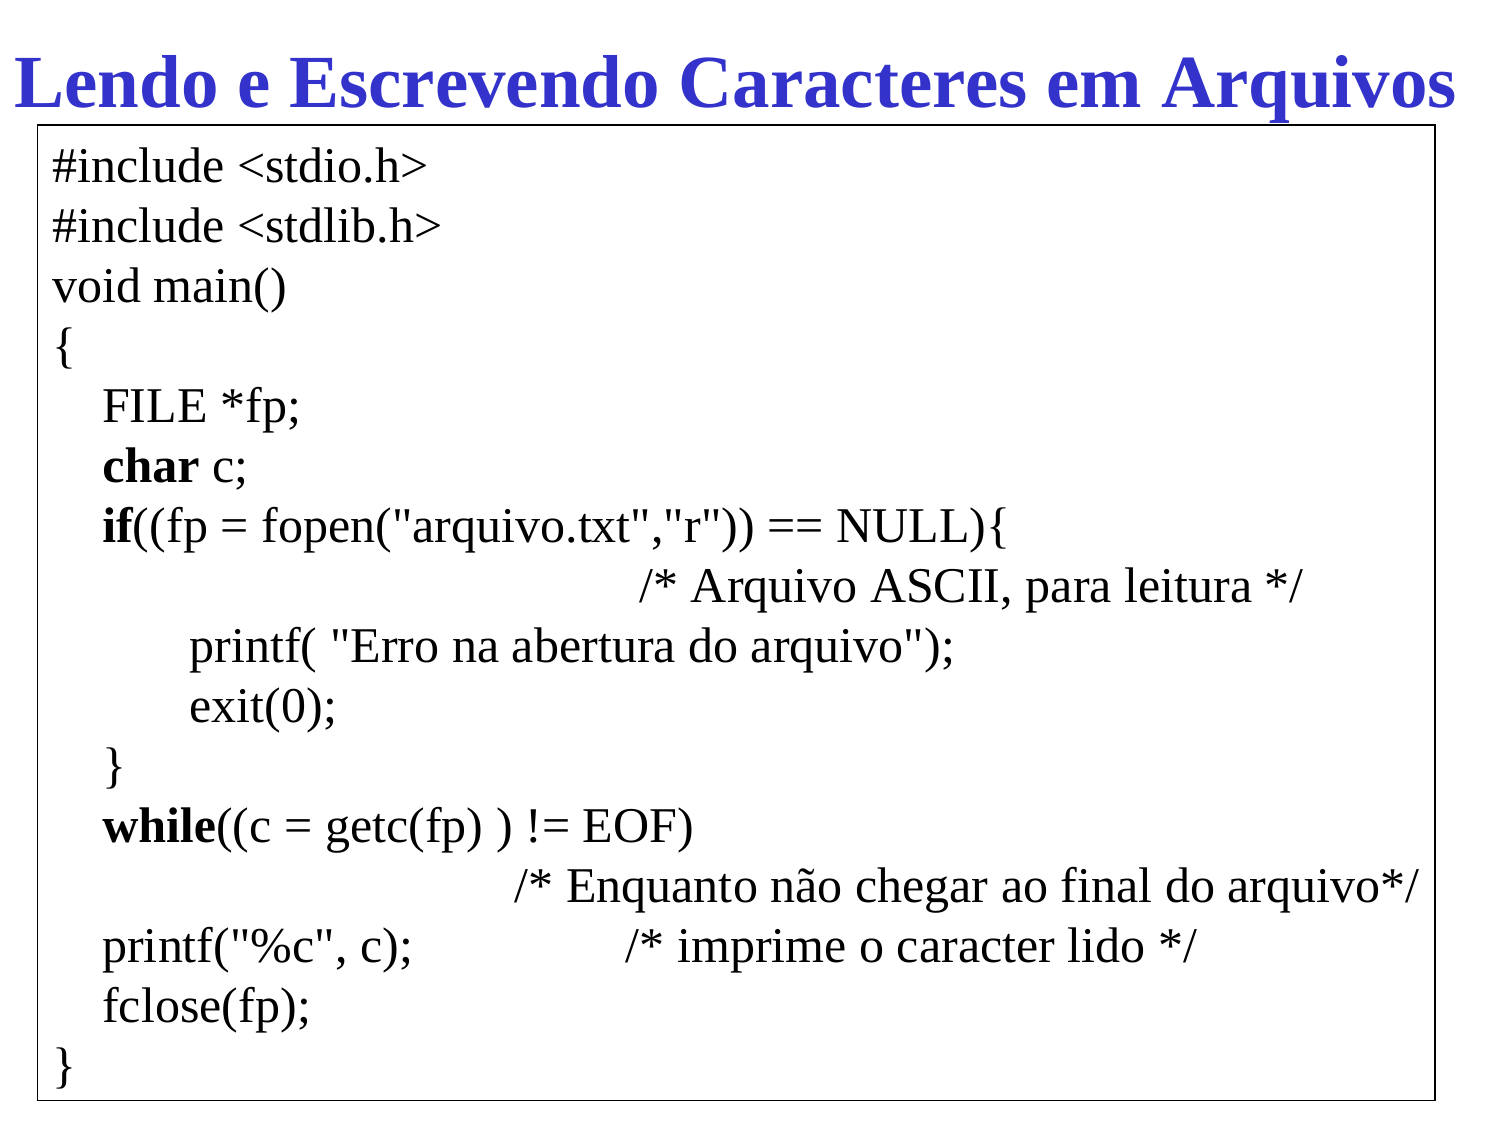

Lendo e Escrevendo Caracteres em Arquivos
#include <stdio.h>
#include <stdlib.h>
void main()
{
 FILE *fp;
 char c;
 if((fp = fopen("arquivo.txt","r")) == NULL){
 /* Arquivo ASCII, para leitura */
 printf( "Erro na abertura do arquivo");
 exit(0);
 }
 while((c = getc(fp) ) != EOF)
 /* Enquanto não chegar ao final do arquivo*/
 printf("%c", c); /* imprime o caracter lido */
 fclose(fp);
}